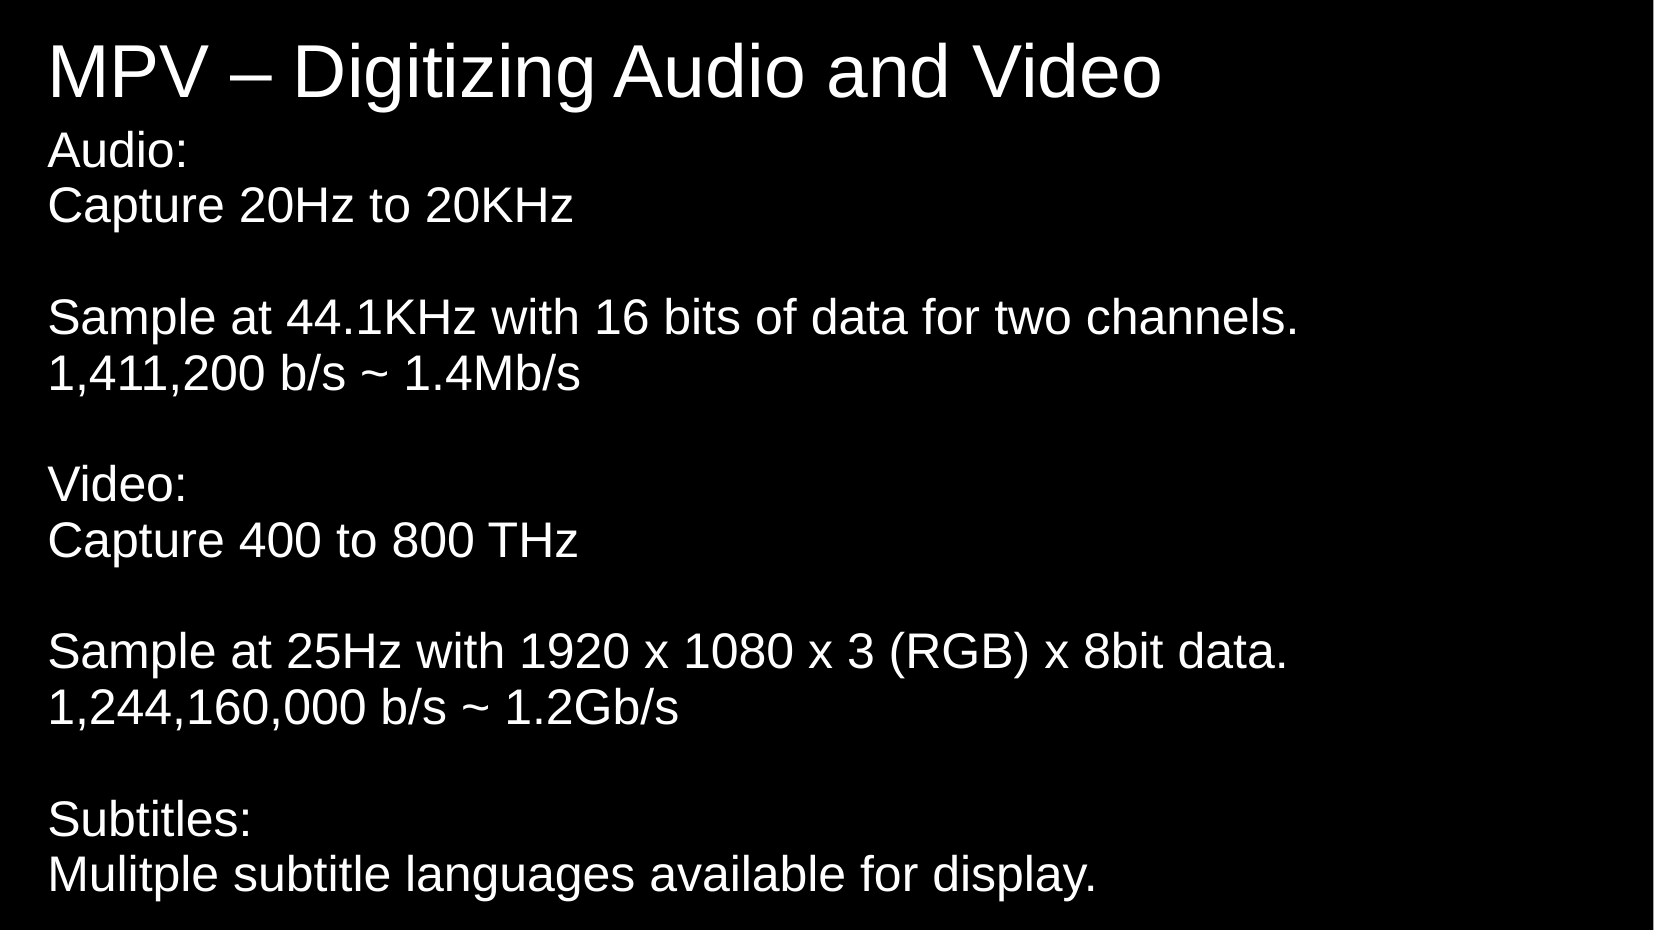

# MPV – Digitizing Audio and Video
Audio:
Capture 20Hz to 20KHz
Sample at 44.1KHz with 16 bits of data for two channels.
1,411,200 b/s ~ 1.4Mb/s
Video:
Capture 400 to 800 THz
Sample at 25Hz with 1920 x 1080 x 3 (RGB) x 8bit data.
1,244,160,000 b/s ~ 1.2Gb/s
Subtitles:
Mulitple subtitle languages available for display.